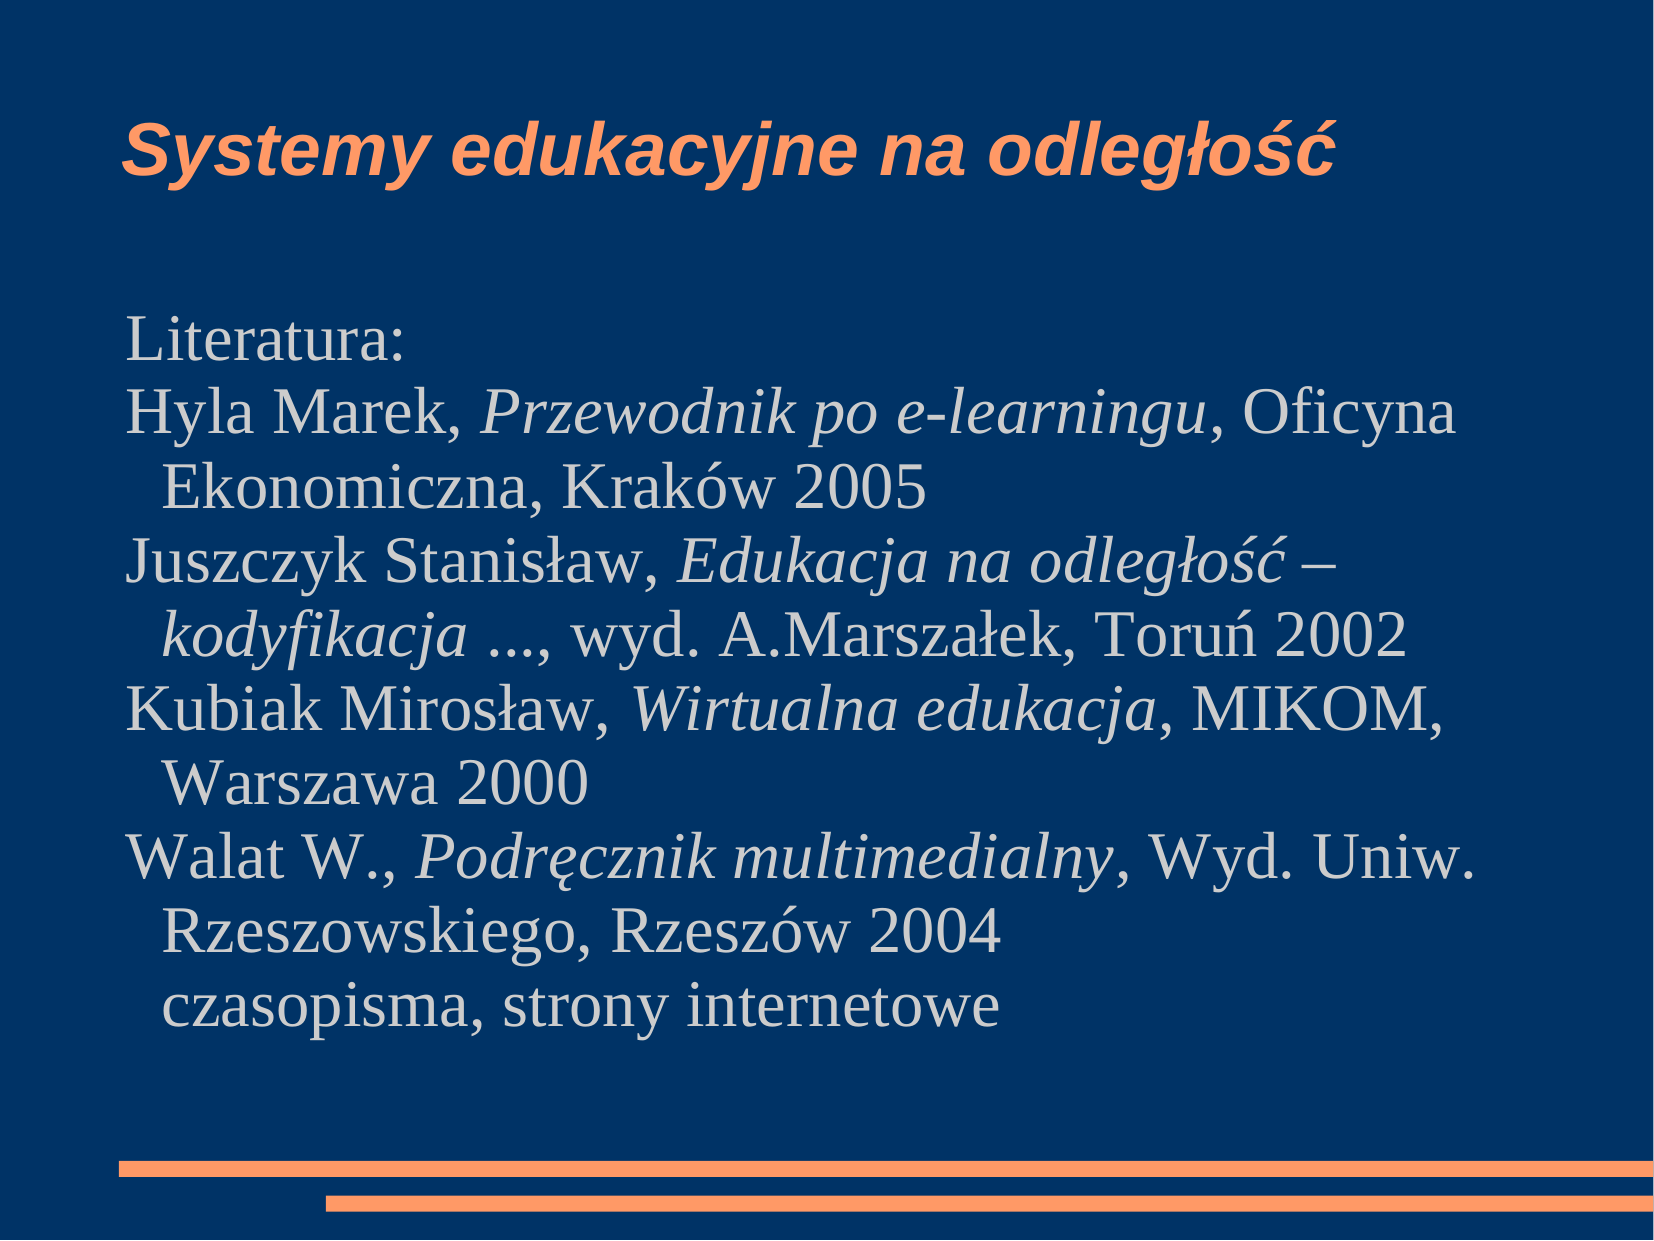

# Systemy edukacyjne na odległość
Literatura:
Hyla Marek, Przewodnik po e-learningu, Oficyna Ekonomiczna, Kraków 2005
Juszczyk Stanisław, Edukacja na odległość – kodyfikacja ..., wyd. A.Marszałek, Toruń 2002
Kubiak Mirosław, Wirtualna edukacja, MIKOM, Warszawa 2000
Walat W., Podręcznik multimedialny, Wyd. Uniw. Rzeszowskiego, Rzeszów 2004
czasopisma, strony internetowe